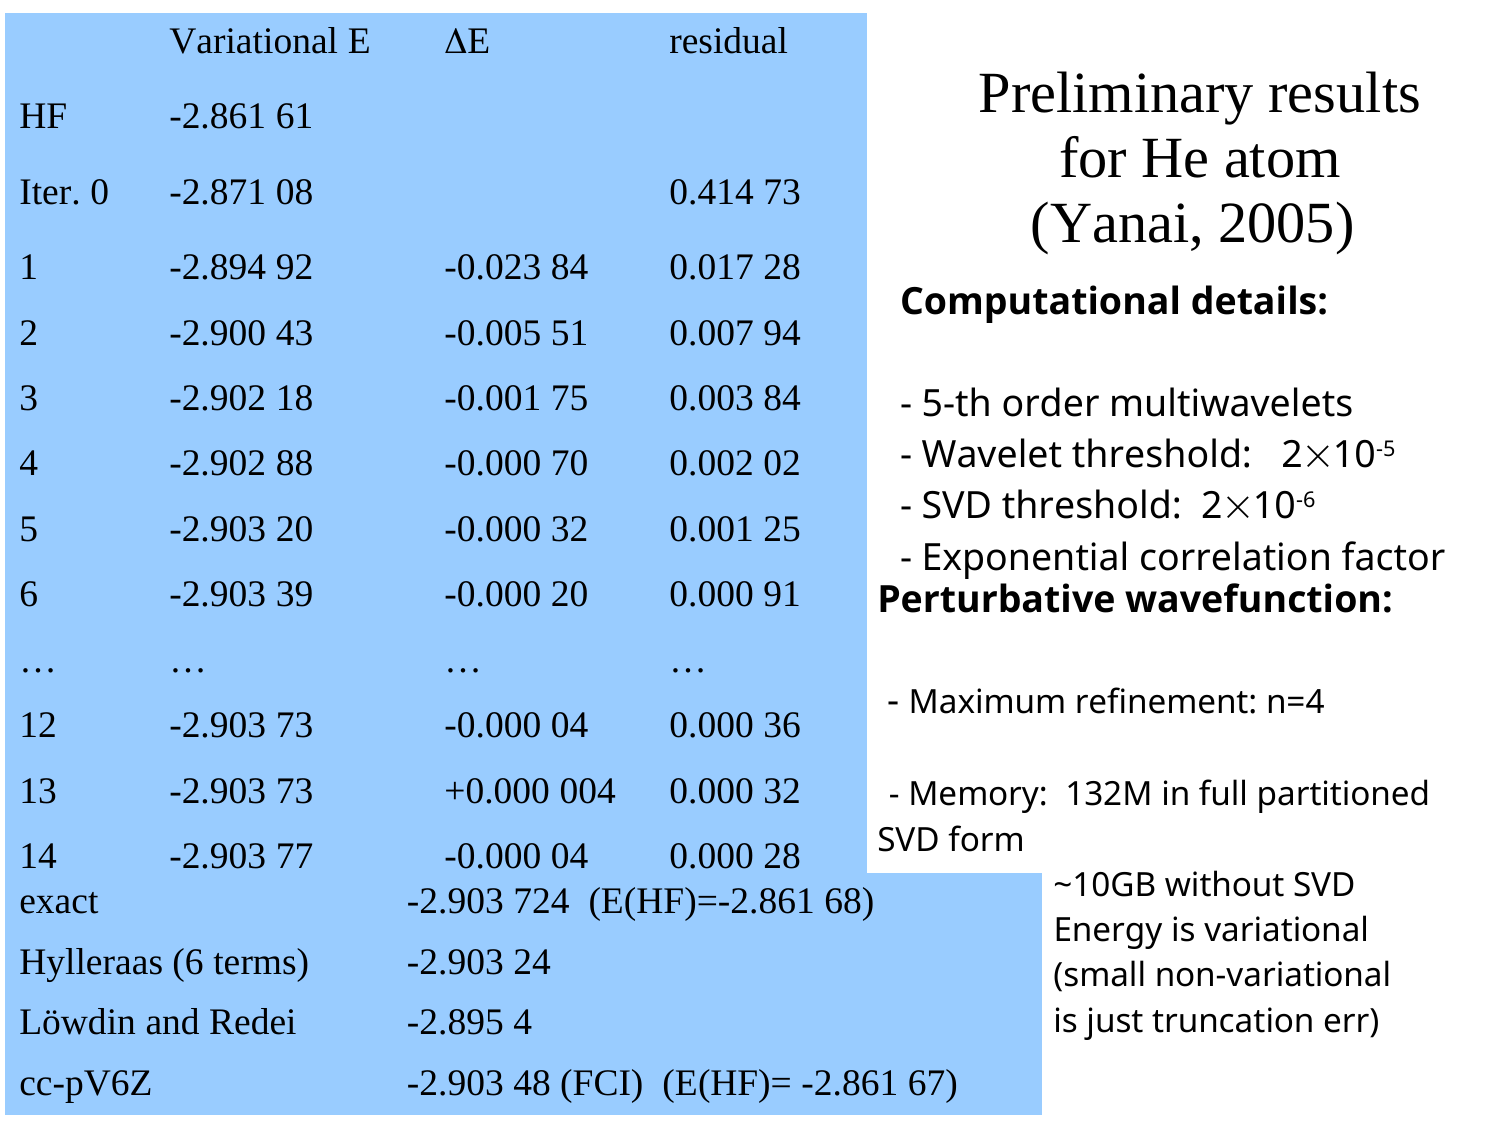

| | Variational E | E | residual |
| --- | --- | --- | --- |
| HF | -2.861 61 | | |
| Iter. 0 | -2.871 08 | | 0.414 73 |
| 1 | -2.894 92 | -0.023 84 | 0.017 28 |
| 2 | -2.900 43 | -0.005 51 | 0.007 94 |
| 3 | -2.902 18 | -0.001 75 | 0.003 84 |
| 4 | -2.902 88 | -0.000 70 | 0.002 02 |
| 5 | -2.903 20 | -0.000 32 | 0.001 25 |
| 6 | -2.903 39 | -0.000 20 | 0.000 91 |
| … | … | … | … |
| 12 | -2.903 73 | -0.000 04 | 0.000 36 |
| 13 | -2.903 73 | +0.000 004 | 0.000 32 |
| 14 | -2.903 77 | -0.000 04 | 0.000 28 |
# Preliminary results for He atom (Yanai, 2005)
Computational details:
 5-th order multiwavelets
 Wavelet threshold: 210-5
 SVD threshold: 210-6
 Exponential correlation factor
Perturbative wavefunction:
 - Maximum refinement: n=4
- Memory: 132M in full partitioned SVD form
	 ~10GB without SVD
	 Energy is variational
	 (small non-variational
 	 is just truncation err)
| exact | -2.903 724 (E(HF)=-2.861 68) |
| --- | --- |
| Hylleraas (6 terms) | -2.903 24 |
| Löwdin and Redei | -2.895 4 |
| cc-pV6Z | -2.903 48 (FCI) (E(HF)= -2.861 67) |